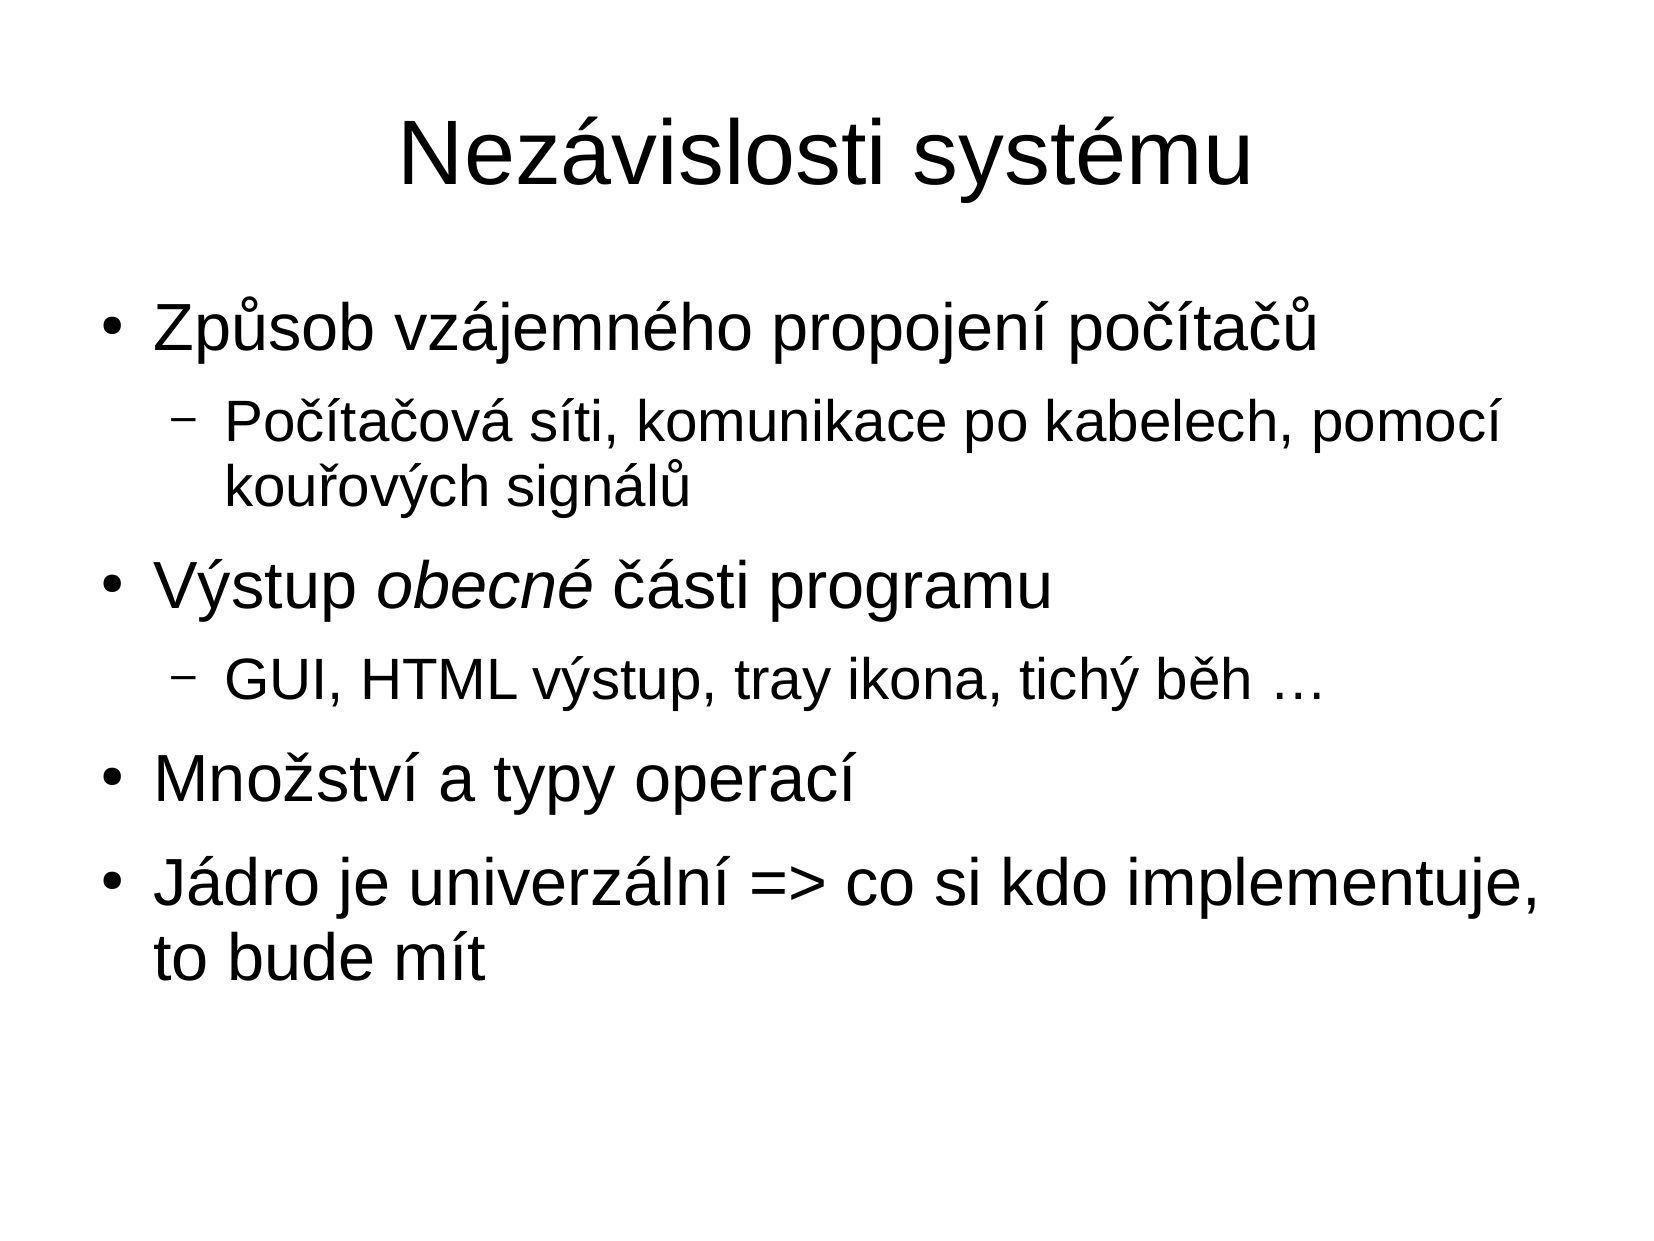

# Nezávislosti systému
Způsob vzájemného propojení počítačů
Počítačová síti, komunikace po kabelech, pomocí kouřových signálů
Výstup obecné části programu
GUI, HTML výstup, tray ikona, tichý běh …
Množství a typy operací
Jádro je univerzální => co si kdo implementuje, to bude mít